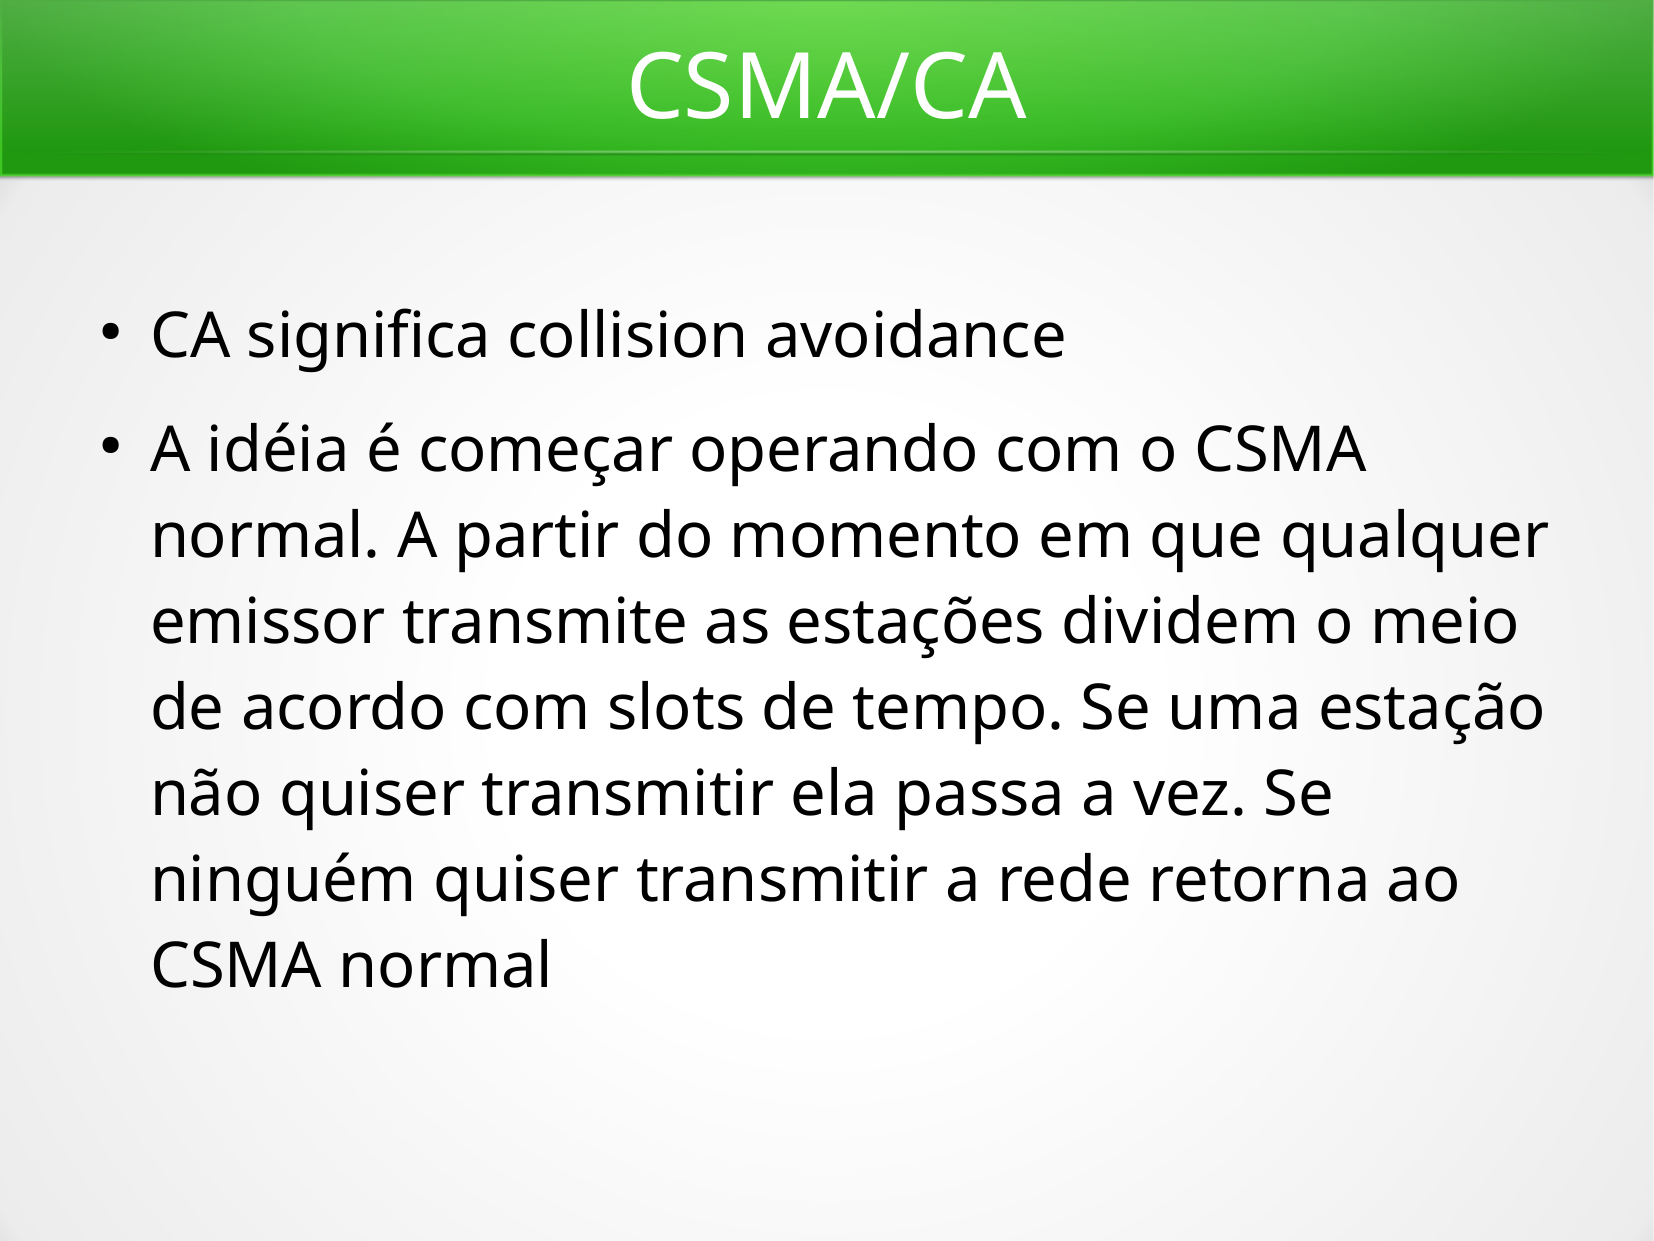

# CSMA/CA
CA significa collision avoidance
A idéia é começar operando com o CSMA normal. A partir do momento em que qualquer emissor transmite as estações dividem o meio de acordo com slots de tempo. Se uma estação não quiser transmitir ela passa a vez. Se ninguém quiser transmitir a rede retorna ao CSMA normal